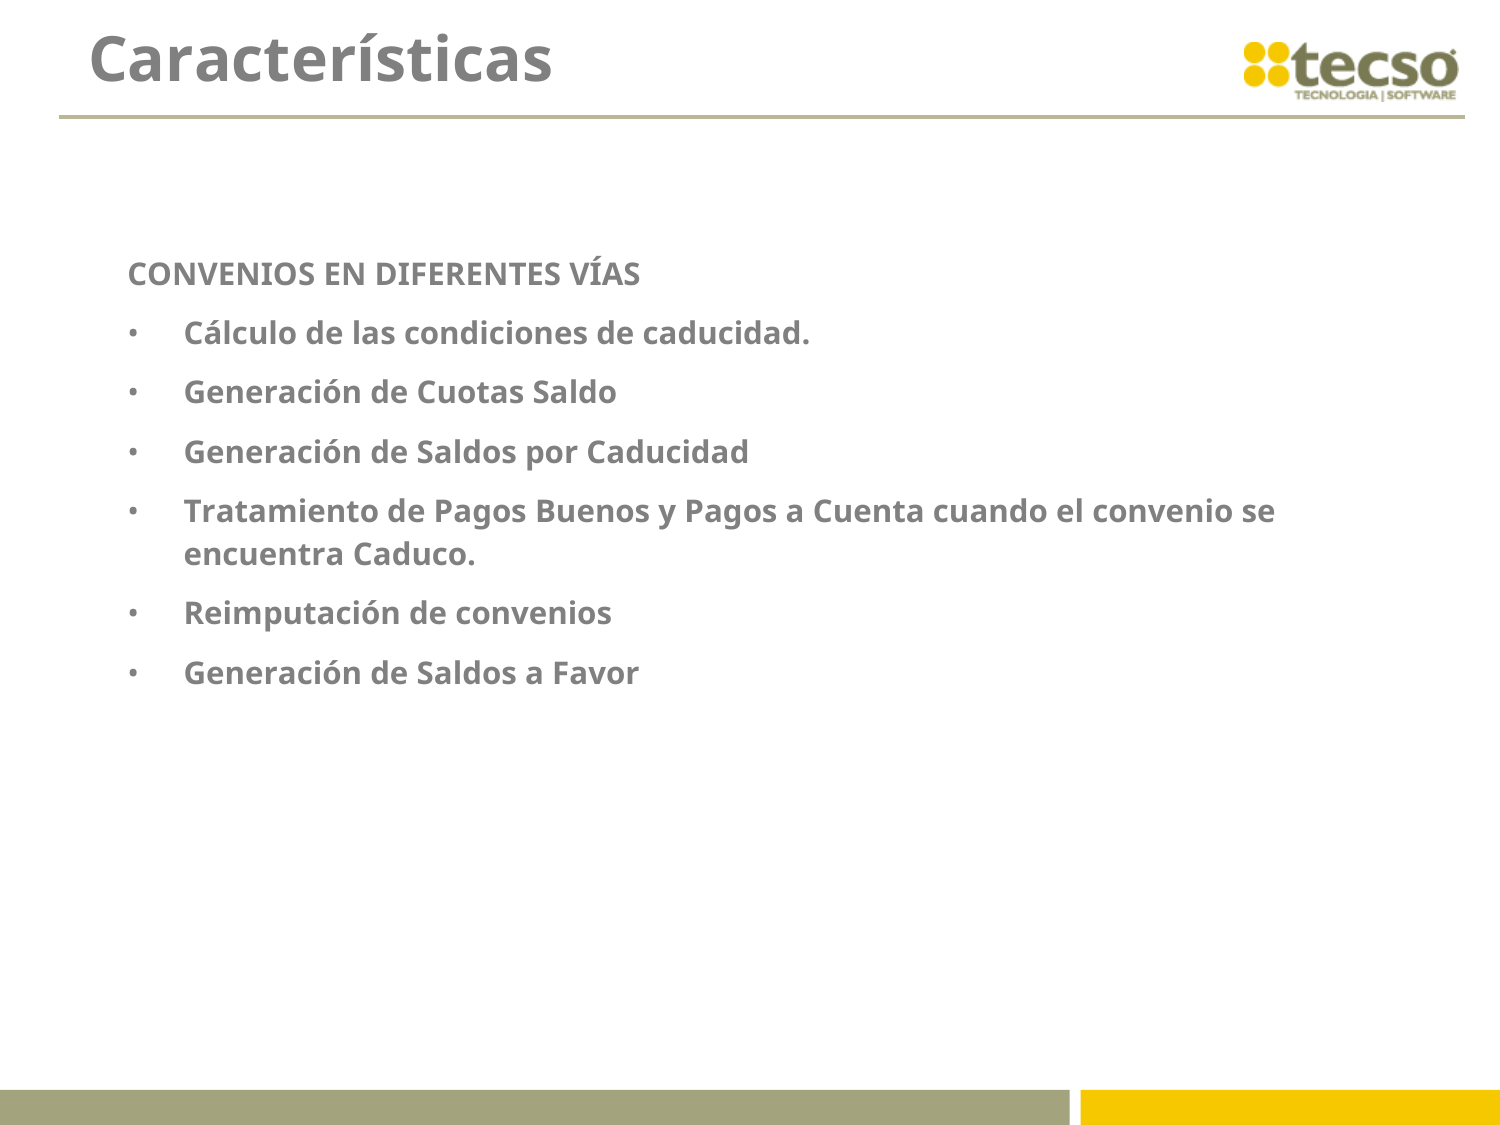

# Características
CONVENIOS EN DIFERENTES VÍAS
Cálculo de las condiciones de caducidad.
Generación de Cuotas Saldo
Generación de Saldos por Caducidad
Tratamiento de Pagos Buenos y Pagos a Cuenta cuando el convenio se encuentra Caduco.
Reimputación de convenios
Generación de Saldos a Favor